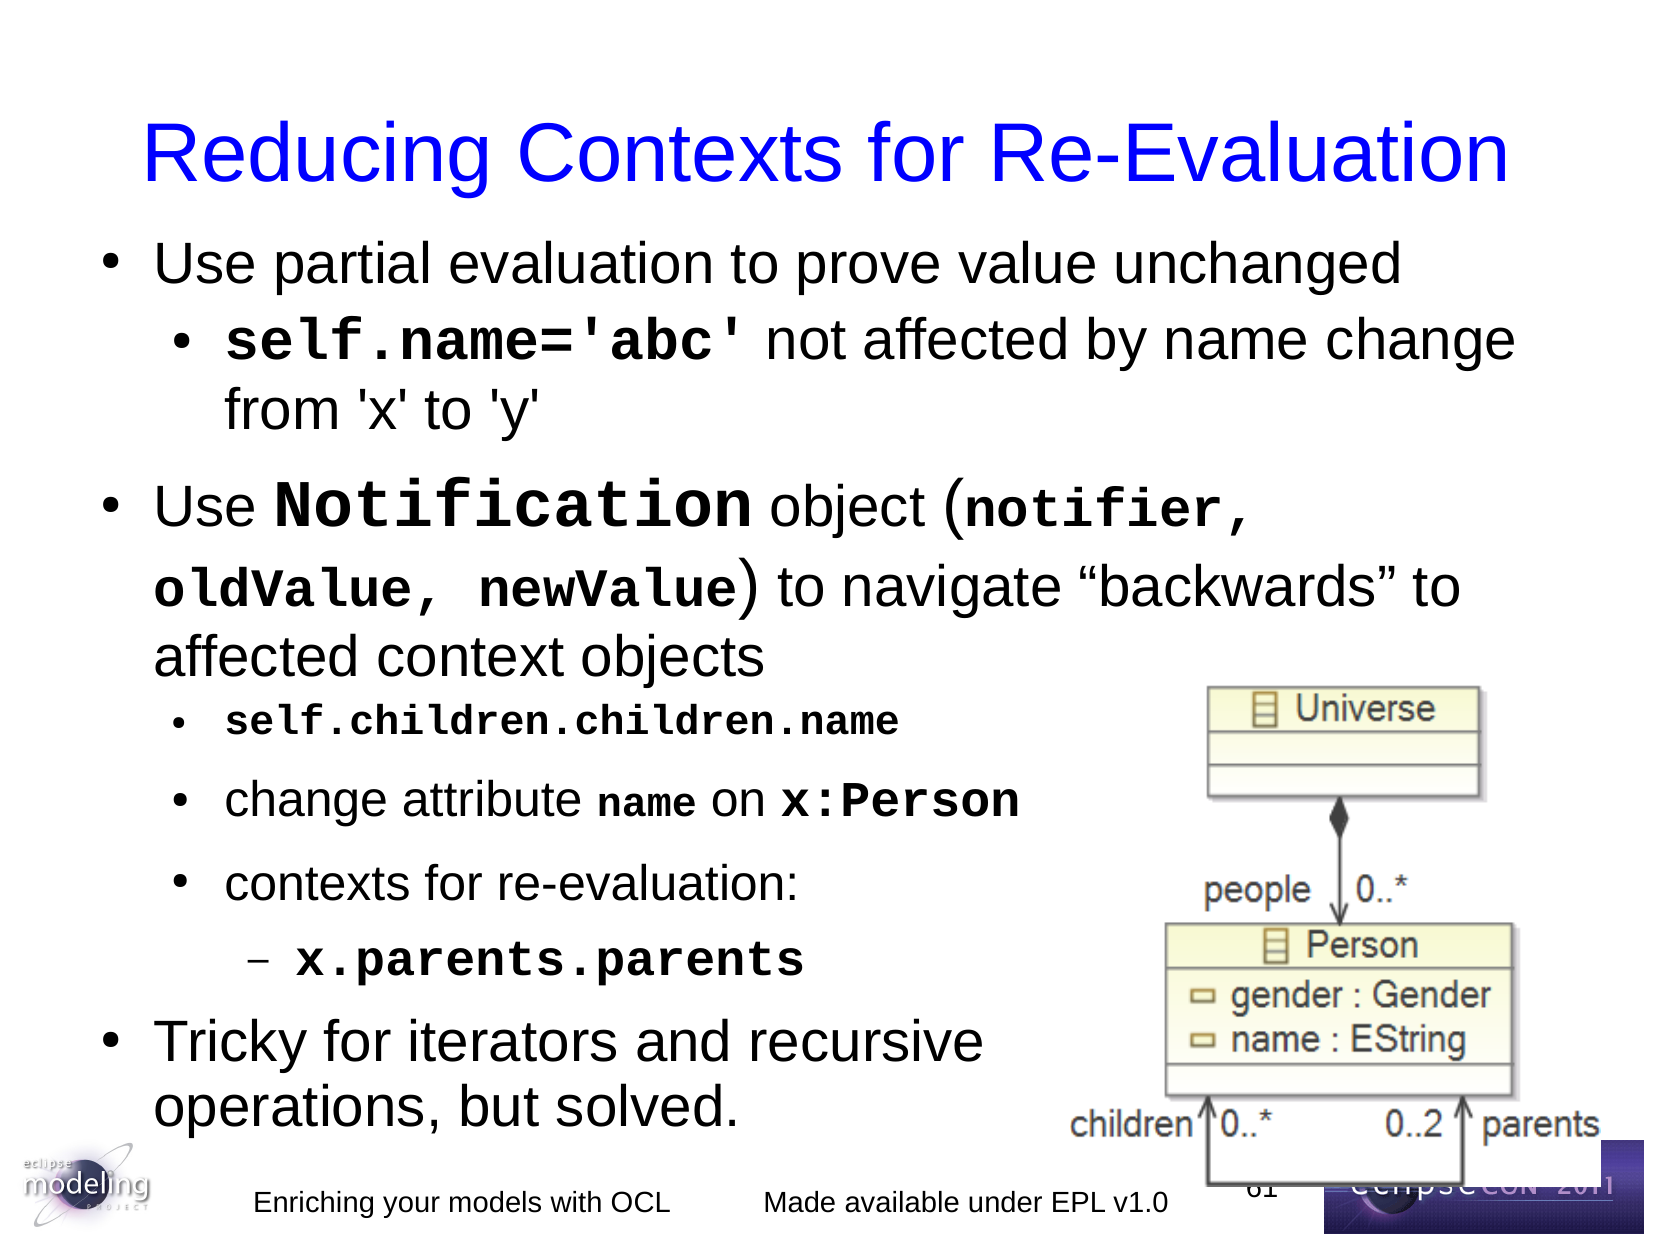

# Reducing Contexts for Re-Evaluation
Use partial evaluation to prove value unchanged
self.name='abc' not affected by name change from 'x' to 'y'
Use Notification object (notifier, oldValue, newValue) to navigate “backwards” to affected context objects
self.children.children.name
change attribute name on x:Person
contexts for re-evaluation:
x.parents.parents
Tricky for iterators and recursive
operations, but solved.
61
Enriching your models with OCL